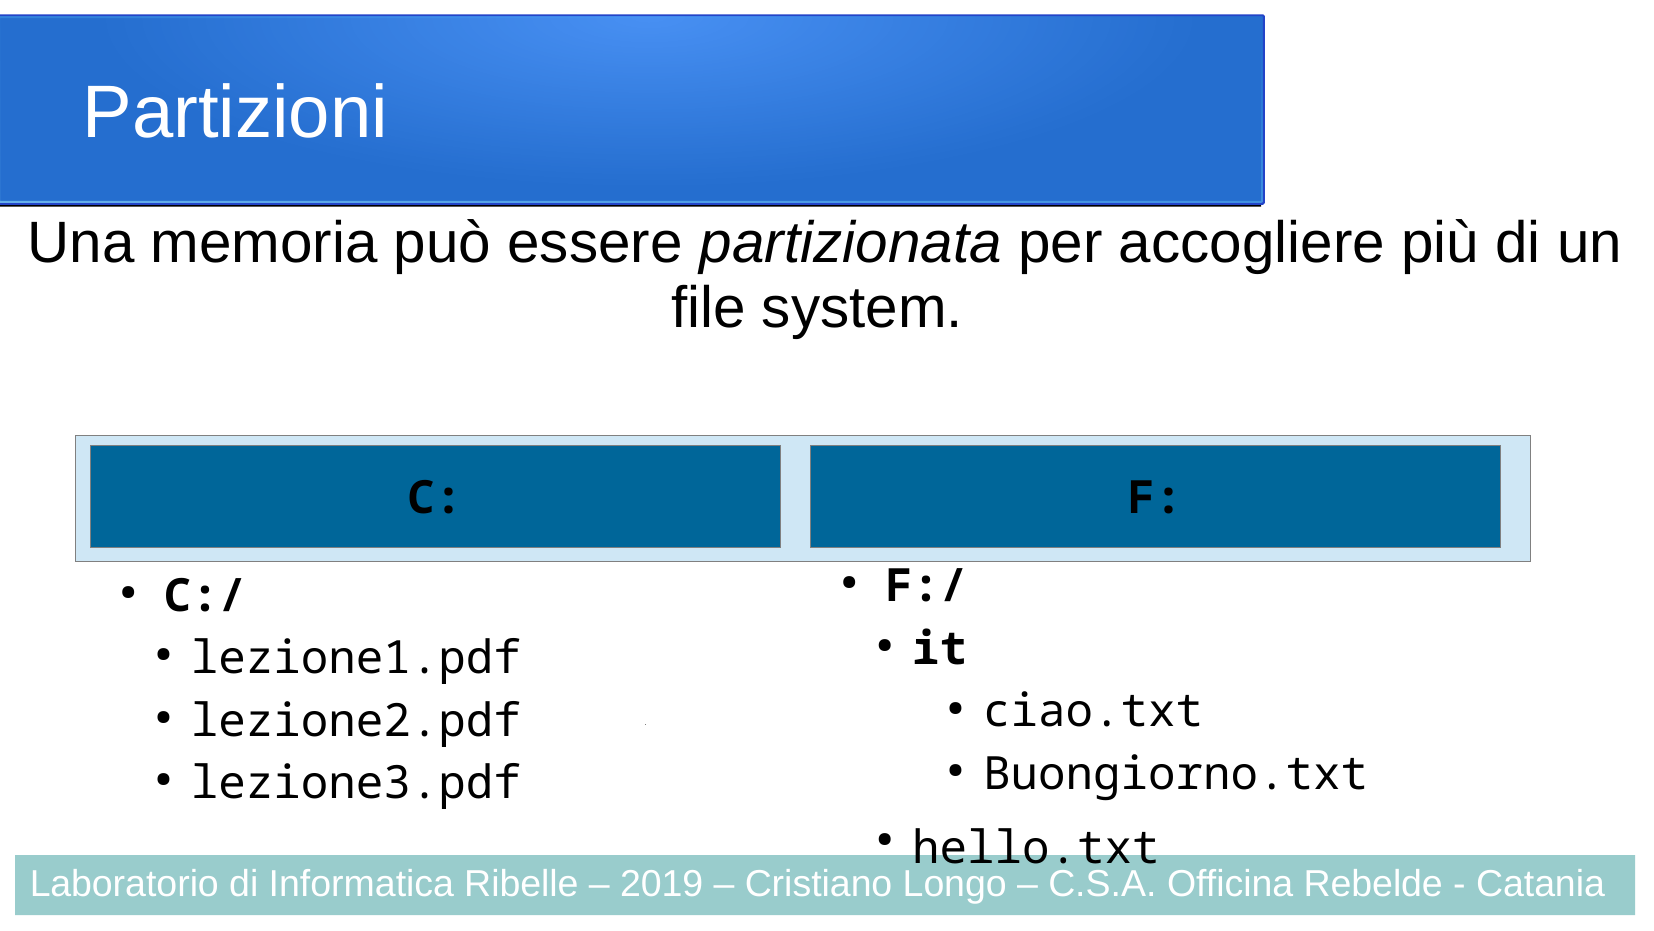

# Partizioni
Una memoria può essere partizionata per accogliere più di un file system.
C:
F:
 F:/
it
ciao.txt
Buongiorno.txt
hello.txt
 C:/
lezione1.pdf
lezione2.pdf
lezione3.pdf
Laboratorio di Informatica Ribelle – 2019 – Cristiano Longo – C.S.A. Officina Rebelde - Catania